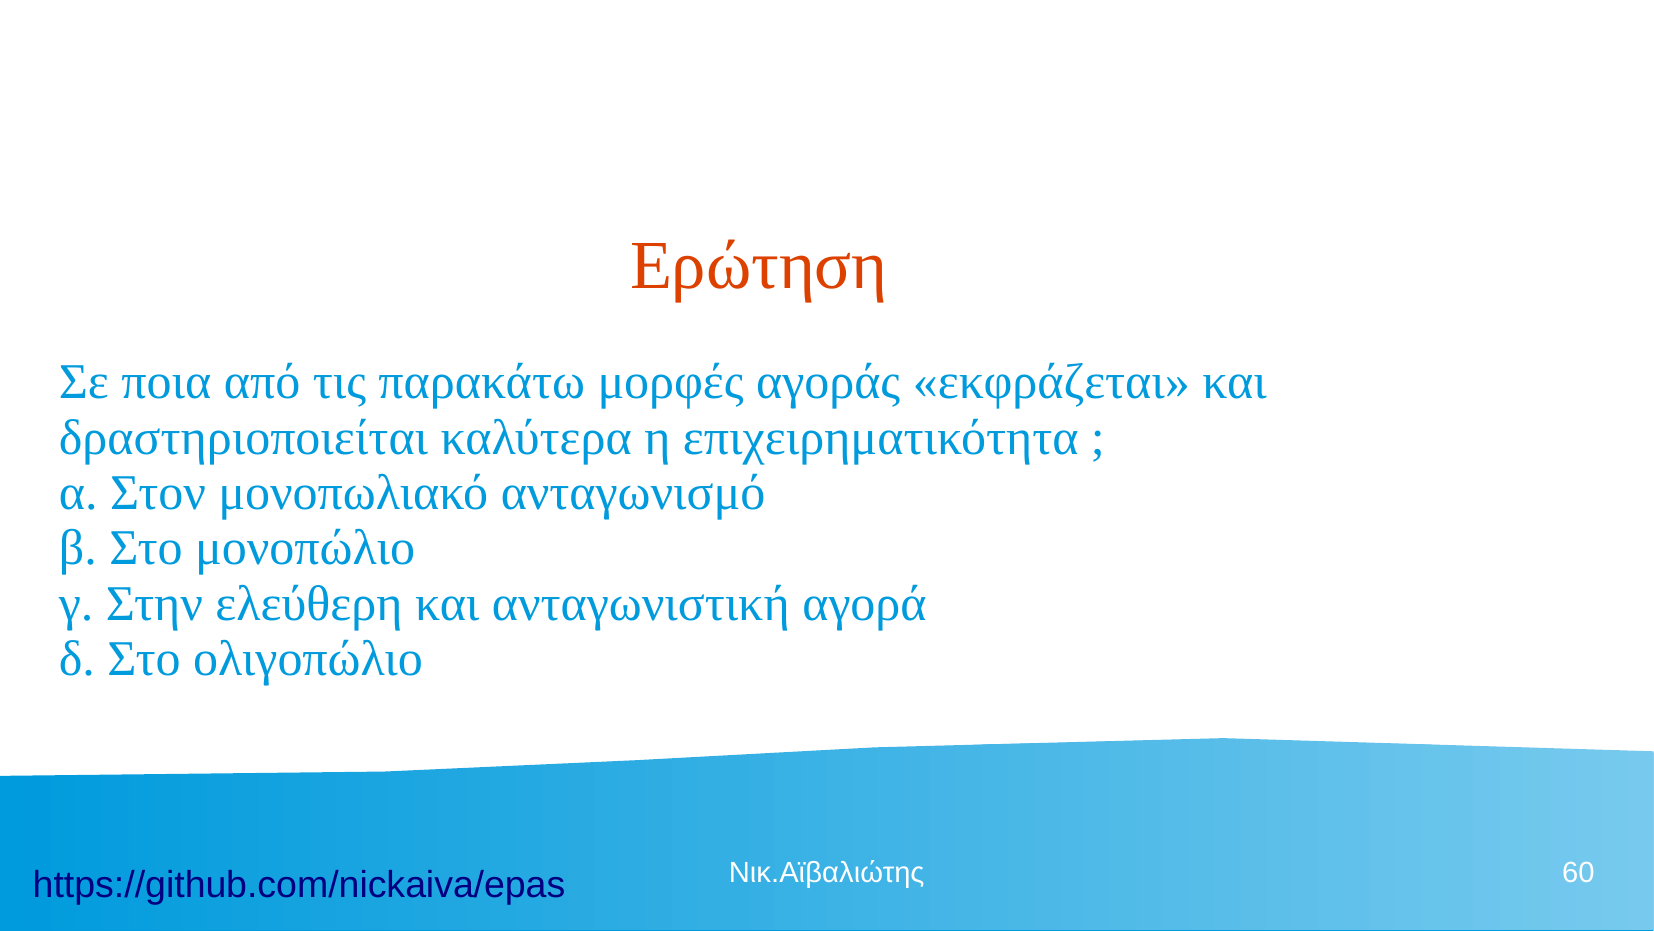

# Ερώτηση
Σε ποια από τις παρακάτω μορφές αγοράς «εκφράζεται» και
δραστηριοποιείται καλύτερα η επιχειρηματικότητα ;
α. Στον μονοπωλιακό ανταγωνισμό
β. Στο μονοπώλιο
γ. Στην ελεύθερη και ανταγωνιστική αγορά
δ. Στο ολιγοπώλιο
Νικ.Αϊβαλιώτης
60